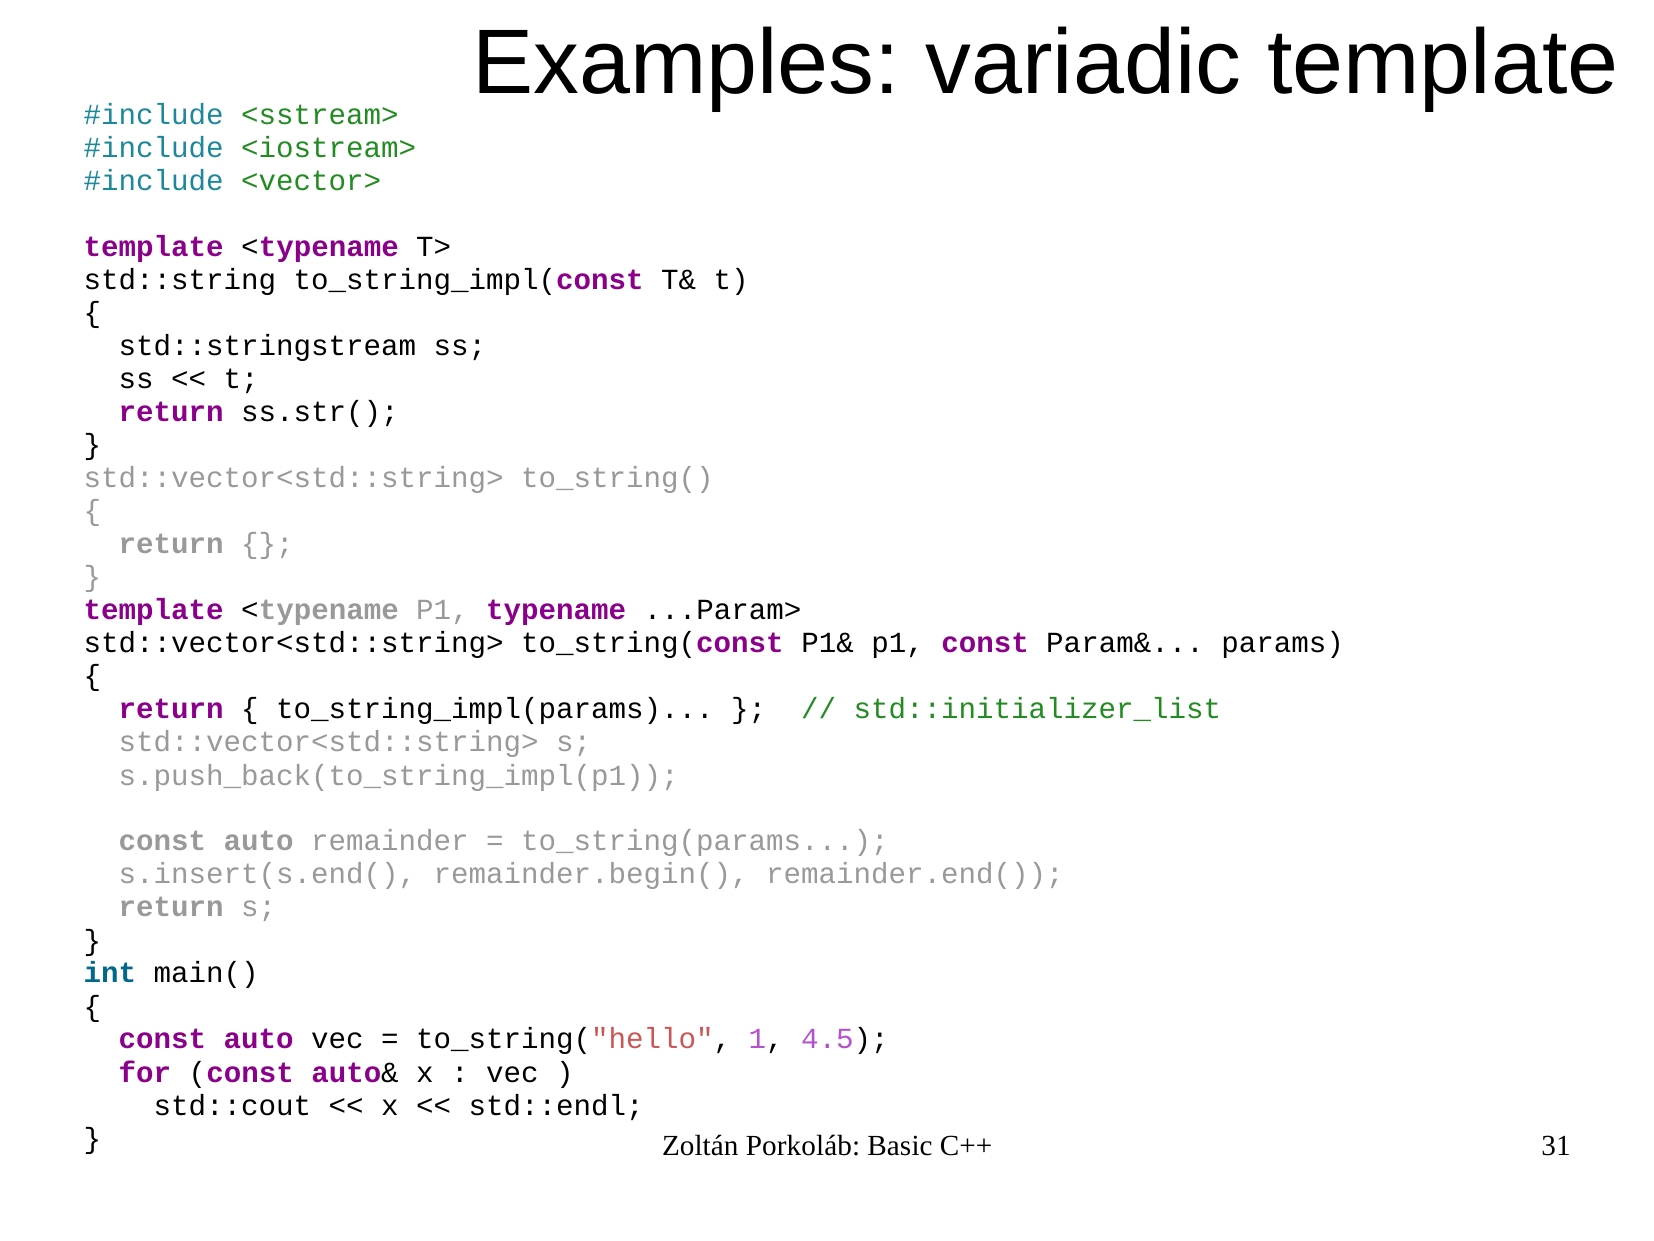

# Examples: variadic template
#include <sstream>
#include <iostream>
#include <vector>
template <typename T>
std::string to_string_impl(const T& t)
{
 std::stringstream ss;
 ss << t;
 return ss.str();
}
std::vector<std::string> to_string()
{
 return {};
}
template <typename P1, typename ...Param>
std::vector<std::string> to_string(const P1& p1, const Param&... params)
{
 return { to_string_impl(params)... }; // std::initializer_list
 std::vector<std::string> s;
 s.push_back(to_string_impl(p1));
 const auto remainder = to_string(params...);
 s.insert(s.end(), remainder.begin(), remainder.end());
 return s;
}
int main()
{
 const auto vec = to_string("hello", 1, 4.5);
 for (const auto& x : vec )
 std::cout << x << std::endl;
}
Zoltán Porkoláb: Basic C++
31